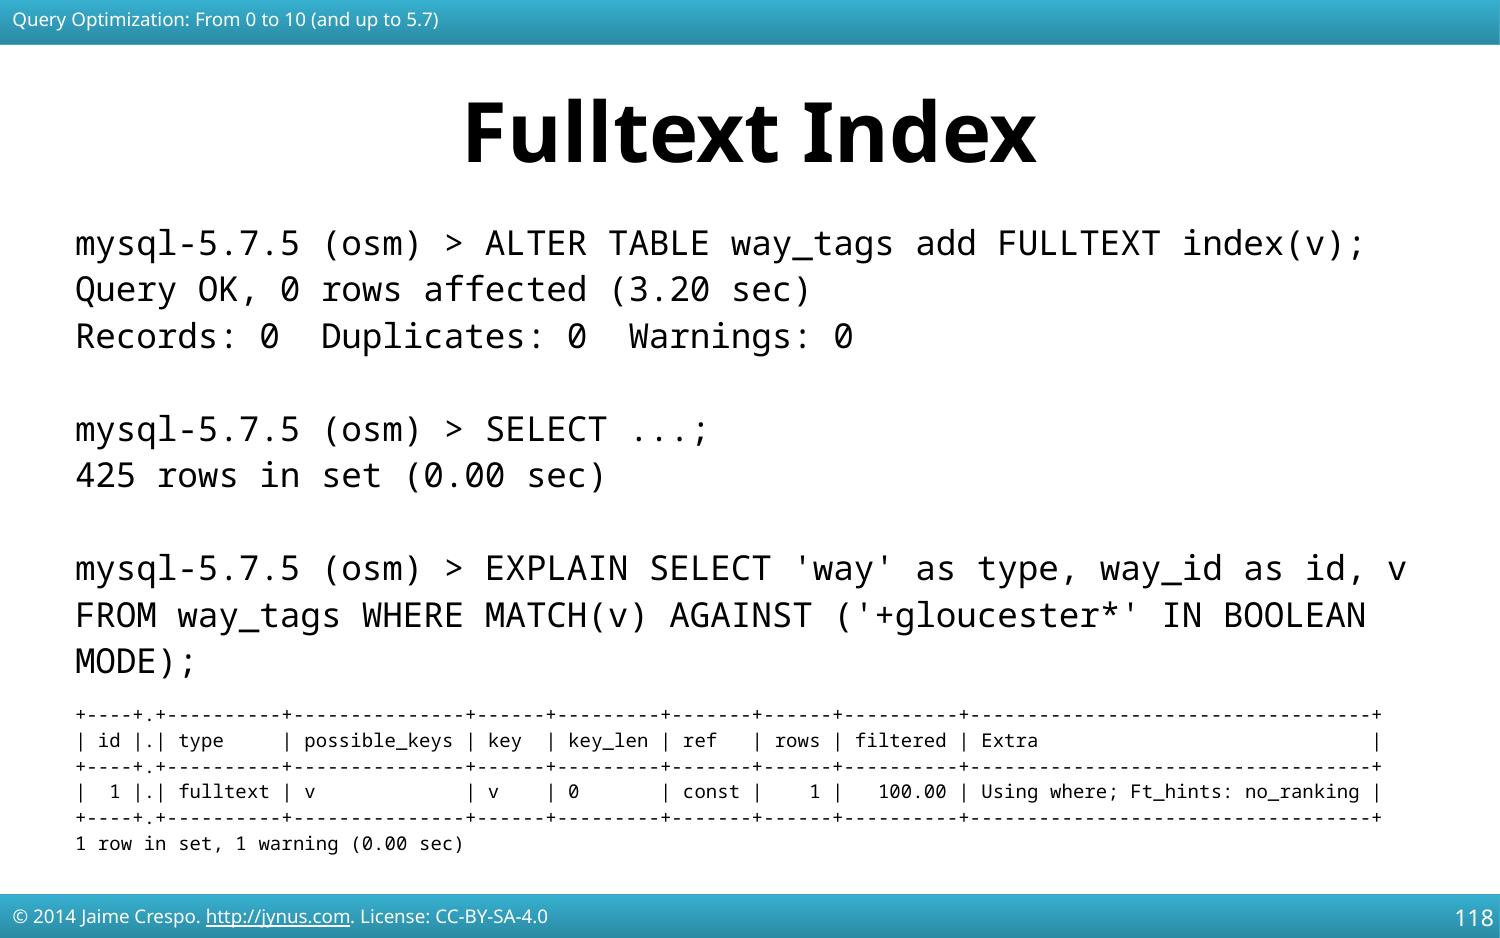

# Fulltext Index
mysql-5.7.5 (osm) > ALTER TABLE way_tags add FULLTEXT index(v);
Query OK, 0 rows affected (3.20 sec)
Records: 0 Duplicates: 0 Warnings: 0
mysql-5.7.5 (osm) > SELECT ...;
425 rows in set (0.00 sec)
mysql-5.7.5 (osm) > EXPLAIN SELECT 'way' as type, way_id as id, v FROM way_tags WHERE MATCH(v) AGAINST ('+gloucester*' IN BOOLEAN MODE);
+----+.+----------+---------------+------+---------+-------+------+----------+-----------------------------------+
| id |.| type | possible_keys | key | key_len | ref | rows | filtered | Extra |
+----+.+----------+---------------+------+---------+-------+------+----------+-----------------------------------+
| 1 |.| fulltext | v | v | 0 | const | 1 | 100.00 | Using where; Ft_hints: no_ranking |
+----+.+----------+---------------+------+---------+-------+------+----------+-----------------------------------+
1 row in set, 1 warning (0.00 sec)